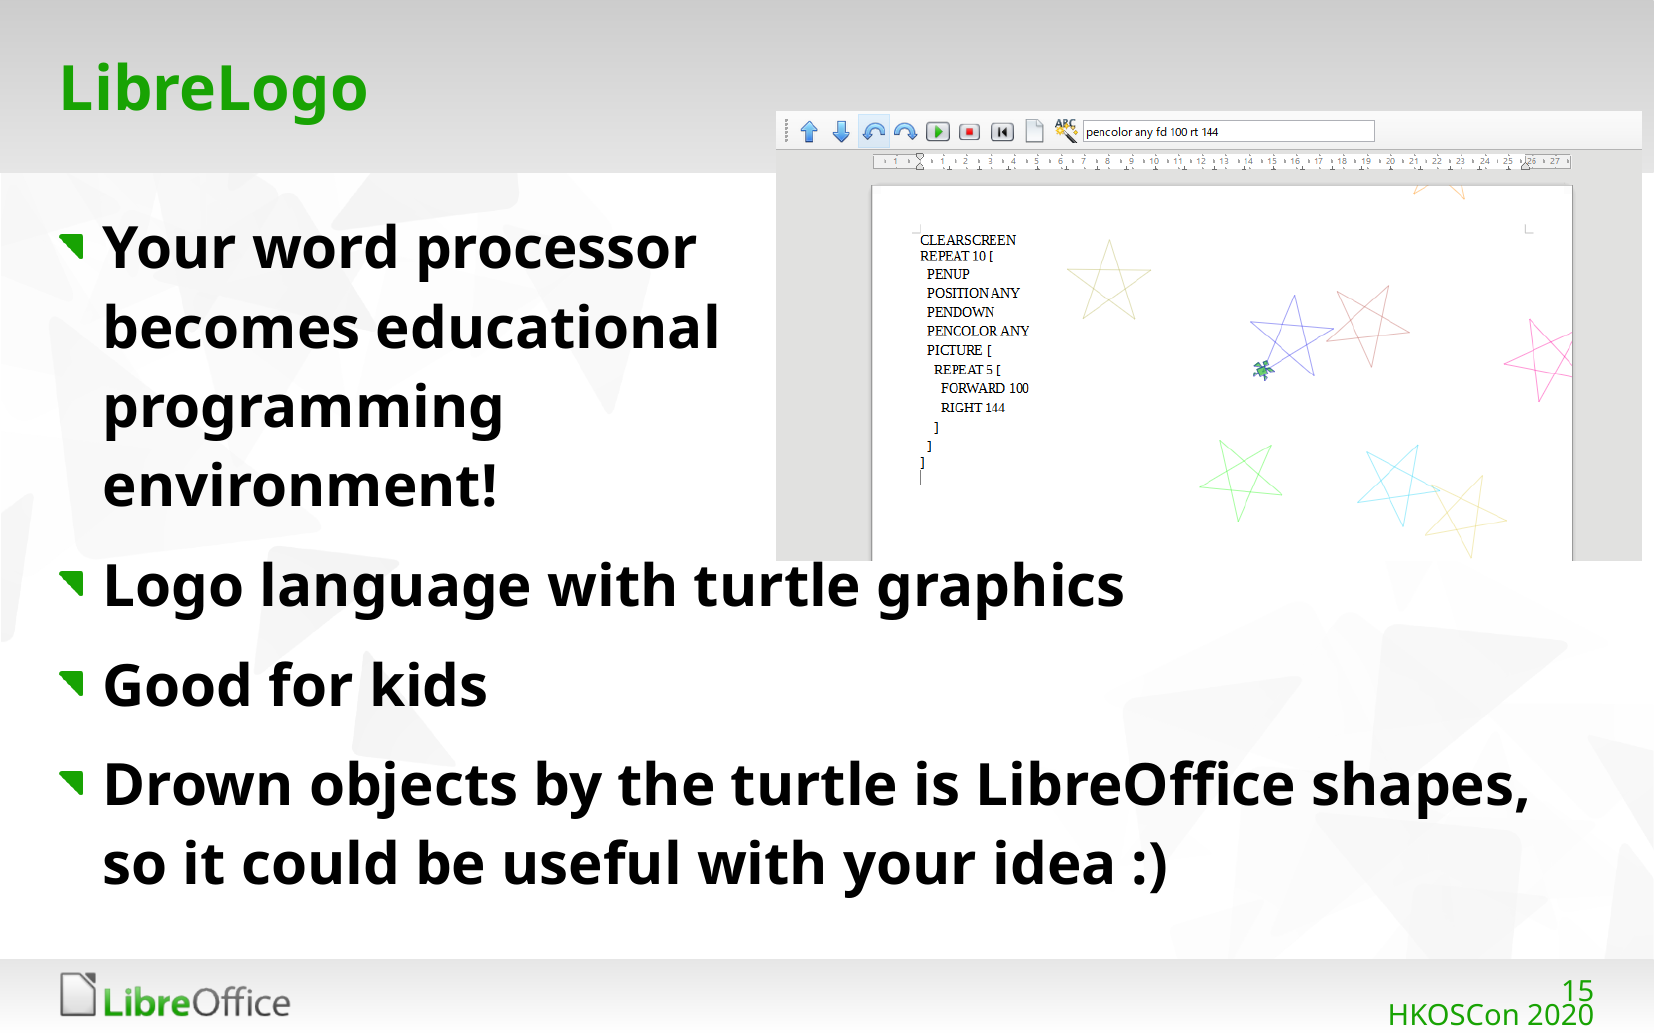

# LibreLogo
Your word processor
becomes educational
programming
environment!
Logo language with turtle graphics
Good for kids
Drown objects by the turtle is LibreOffice shapes, so it could be useful with your idea :)
15
HKOSCon 2020